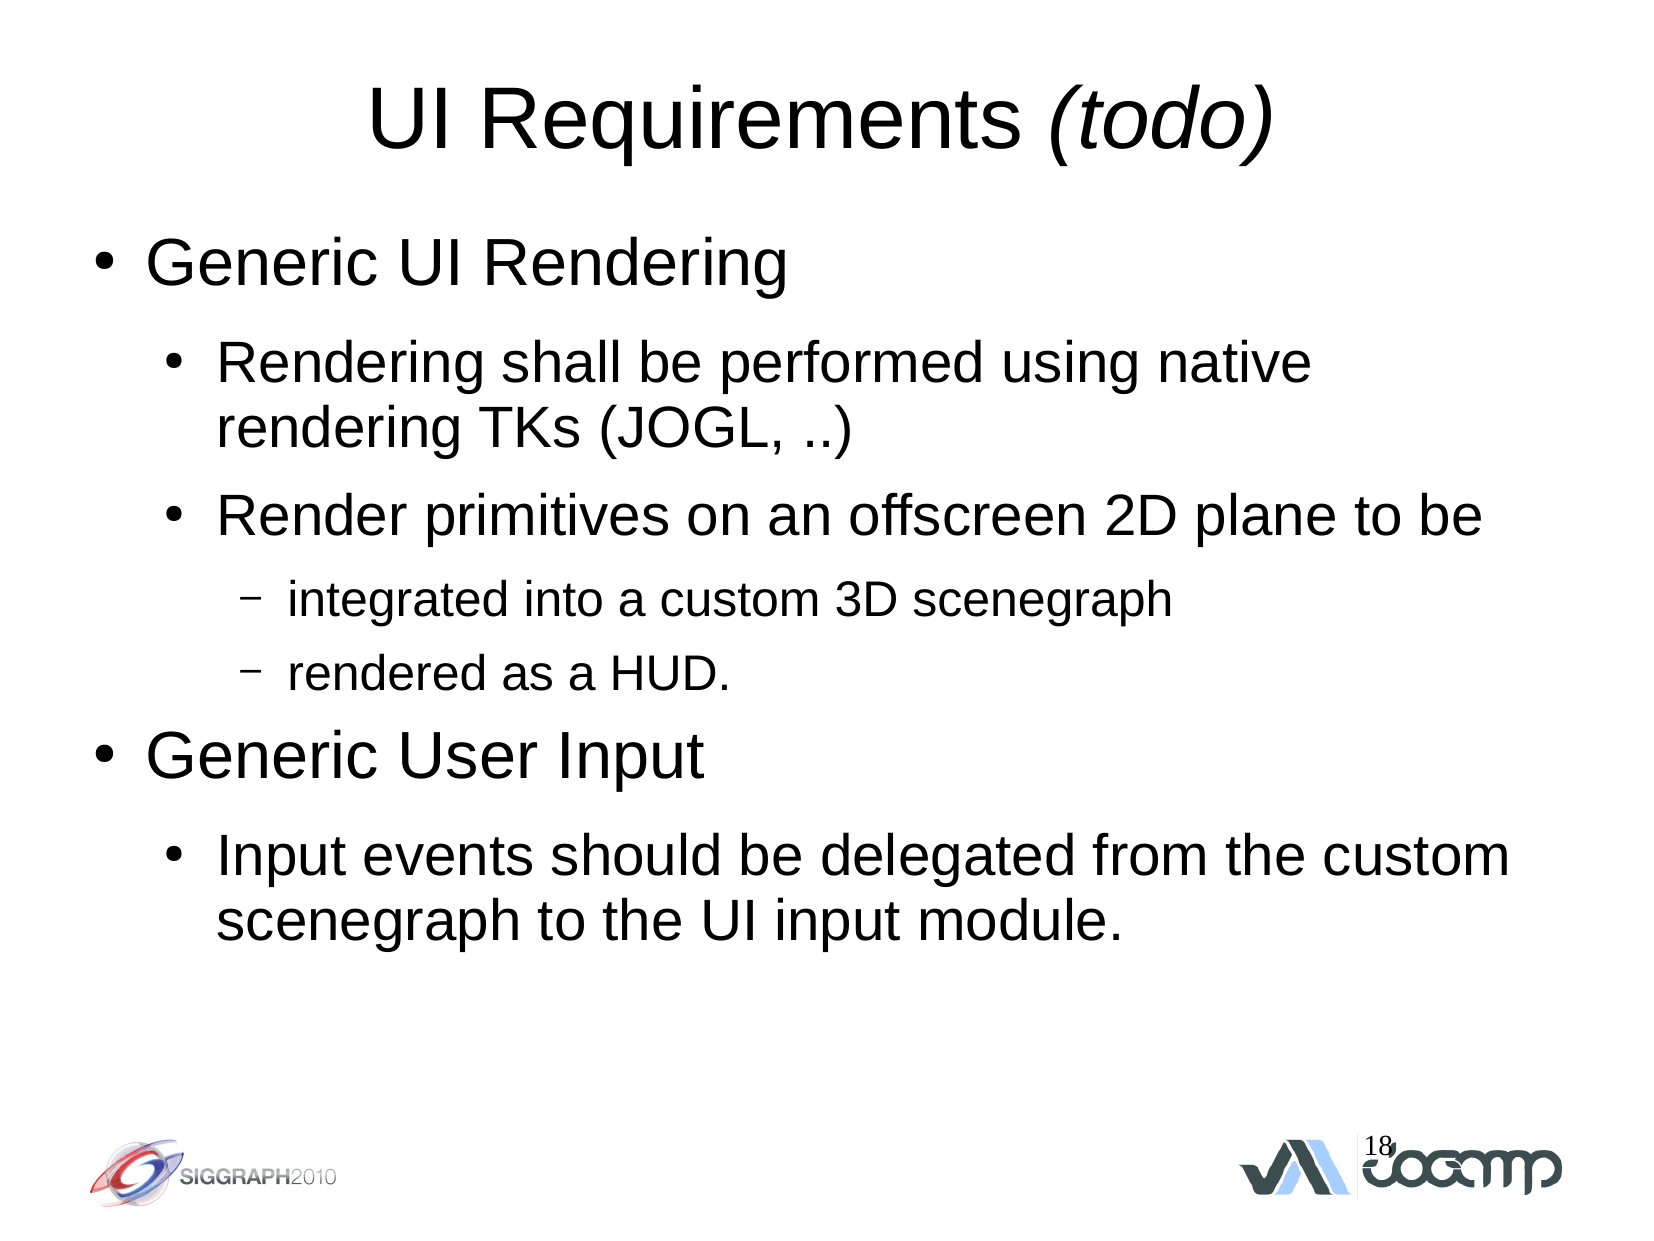

# UI Requirements (todo)
Generic UI Rendering
Rendering shall be performed using native rendering TKs (JOGL, ..)
Render primitives on an offscreen 2D plane to be
integrated into a custom 3D scenegraph
rendered as a HUD.
Generic User Input
Input events should be delegated from the custom scenegraph to the UI input module.
18